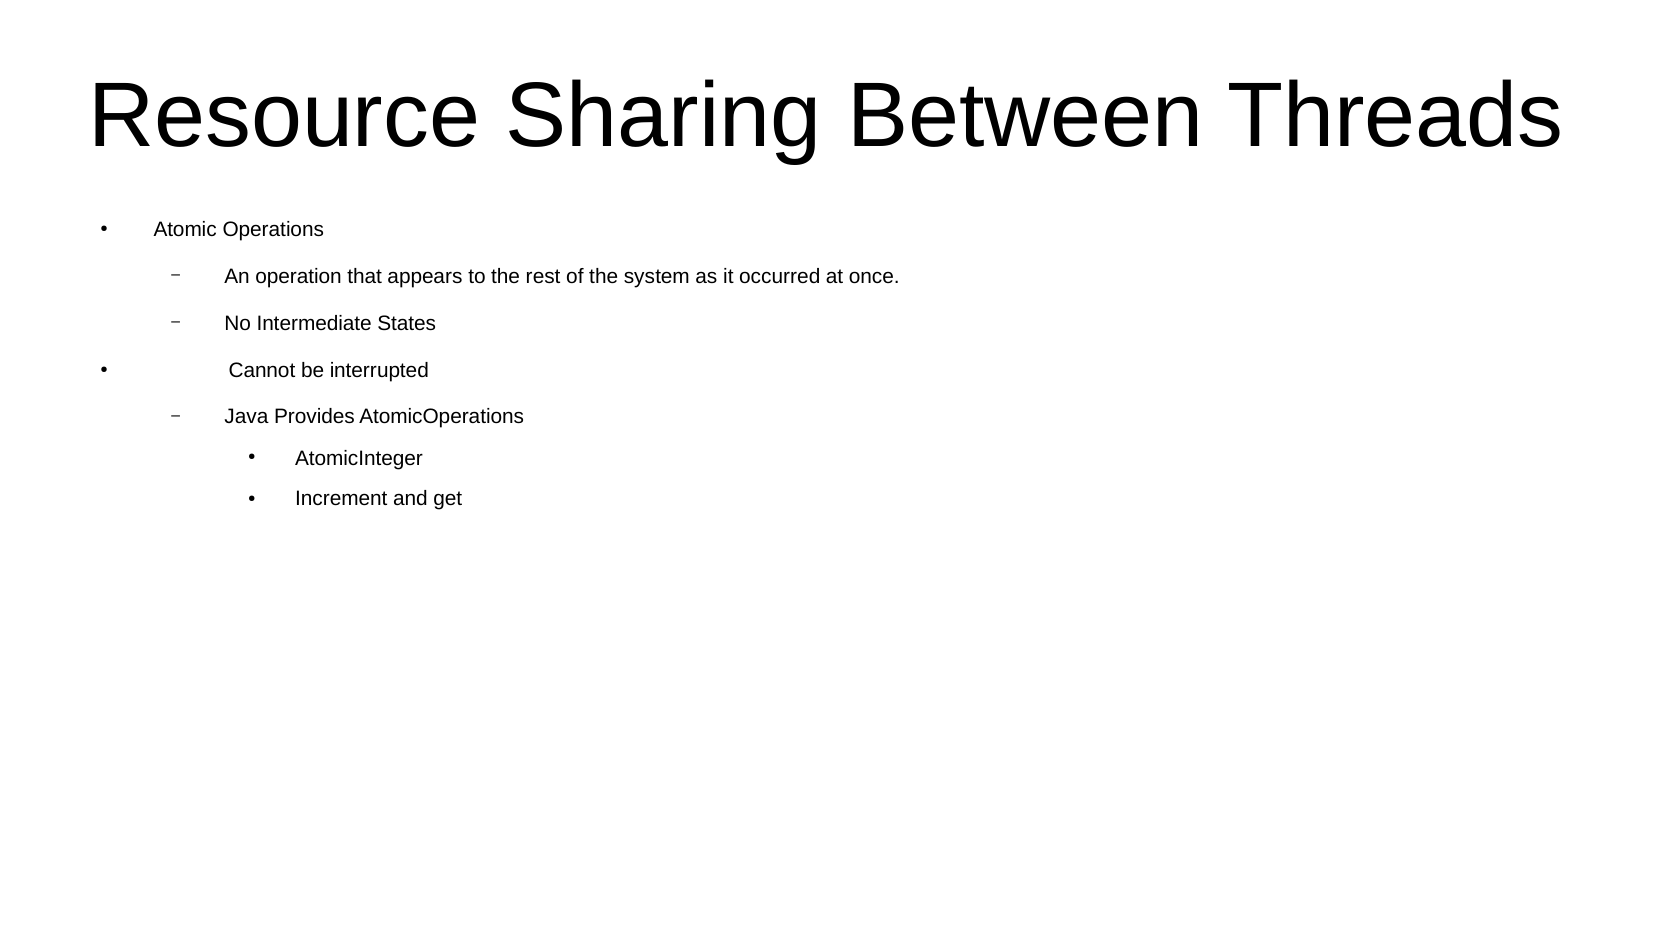

# Resource Sharing Between Threads
Atomic Operations
An operation that appears to the rest of the system as it occurred at once.
No Intermediate States
 	Cannot be interrupted
Java Provides AtomicOperations
AtomicInteger
Increment and get